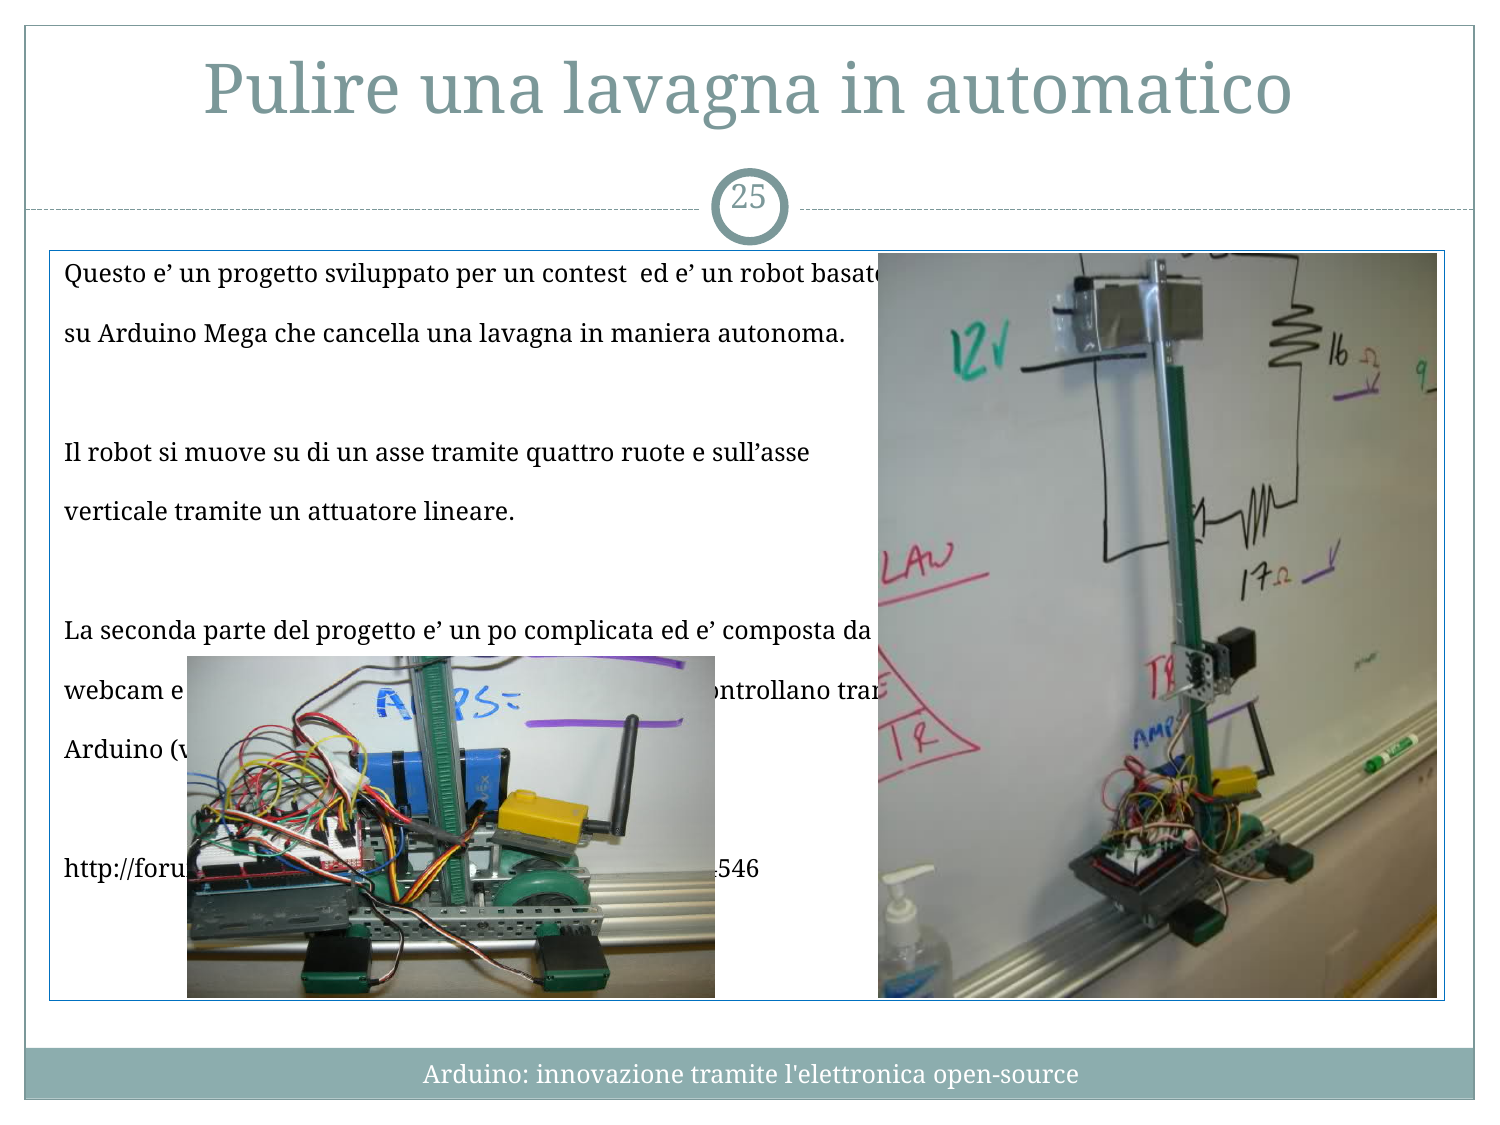

Pulire una lavagna in automatico
# Questo e’ un progetto sviluppato per un contest ed e’ un robot basato
su Arduino Mega che cancella una lavagna in maniera autonoma.
Il robot si muove su di un asse tramite quattro ruote e sull’asse
verticale tramite un attuatore lineare.
La seconda parte del progetto e’ un po complicata ed e’ composta da una
webcam e da un computer che riconoscono il testo e controllano tramite
Arduino (via bluetooth) lo spostamento del robot
http://forums.trossenrobotics.com/showthread.php?t=4546
Arduino: innovazione tramite l'elettronica open-source